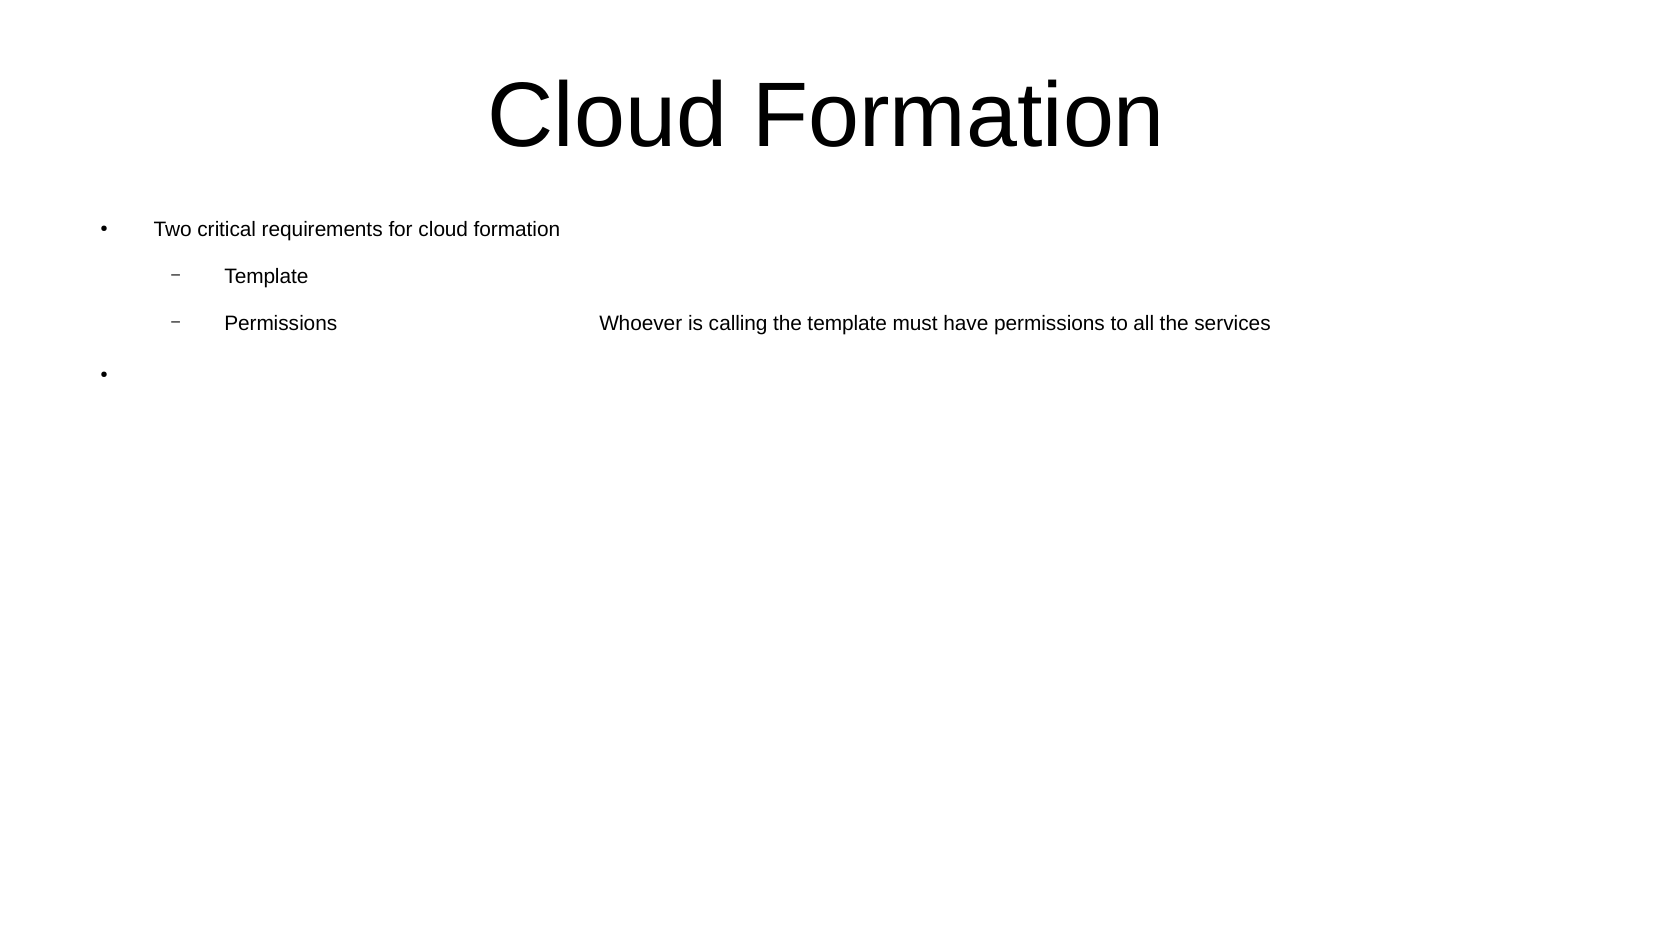

# Cloud Formation
Two critical requirements for cloud formation
Template
Permissions				Whoever is calling the template must have permissions to all the services